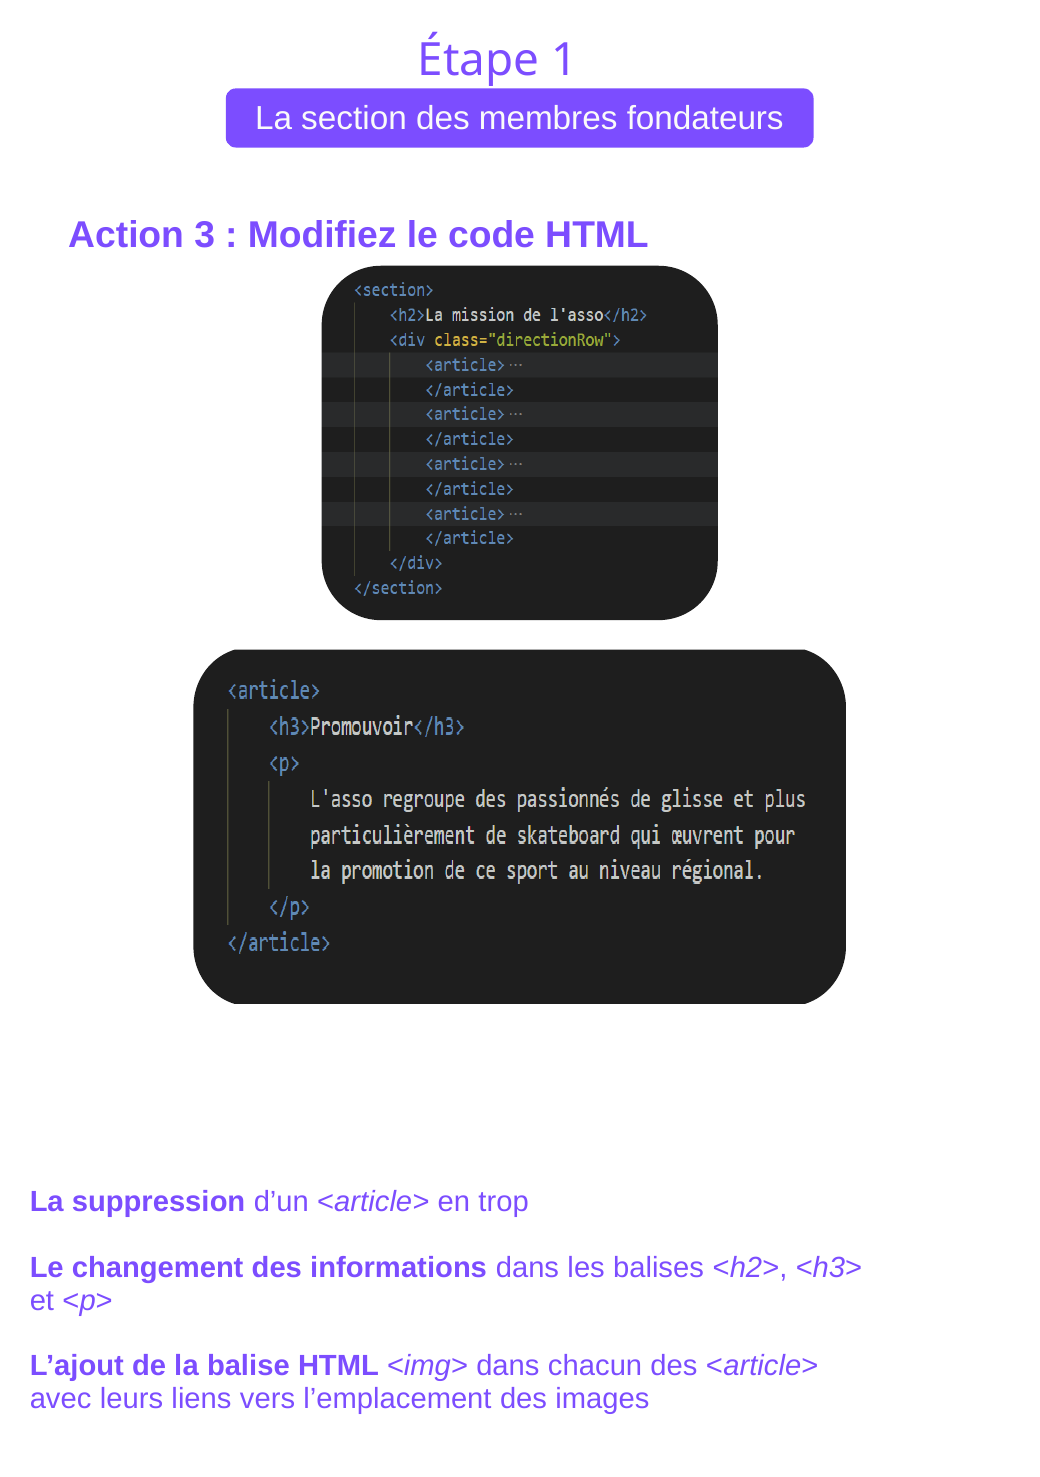

# Étape 1
La section des membres fondateurs
Action 3 : Modifiez le code HTML
La suppression d’un <article> en trop
Le changement des informations dans les balises <h2>, <h3> et <p>
L’ajout de la balise HTML <img> dans chacun des <article> avec leurs liens vers l’emplacement des images